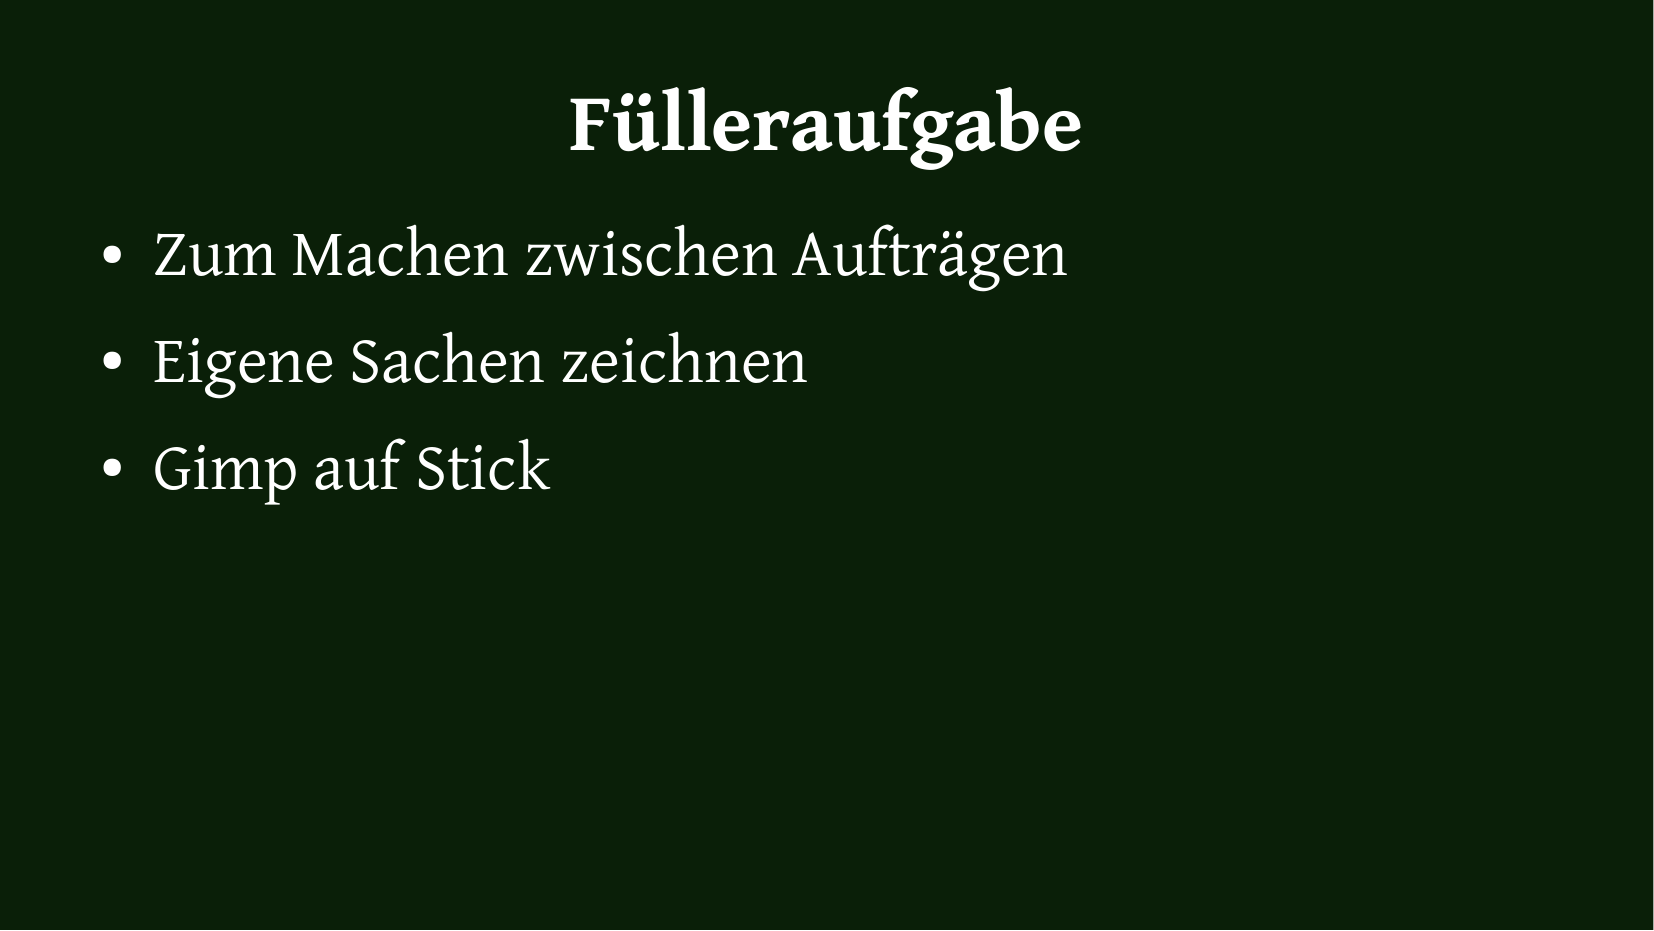

# Fülleraufgabe
Zum Machen zwischen Aufträgen
Eigene Sachen zeichnen
Gimp auf Stick